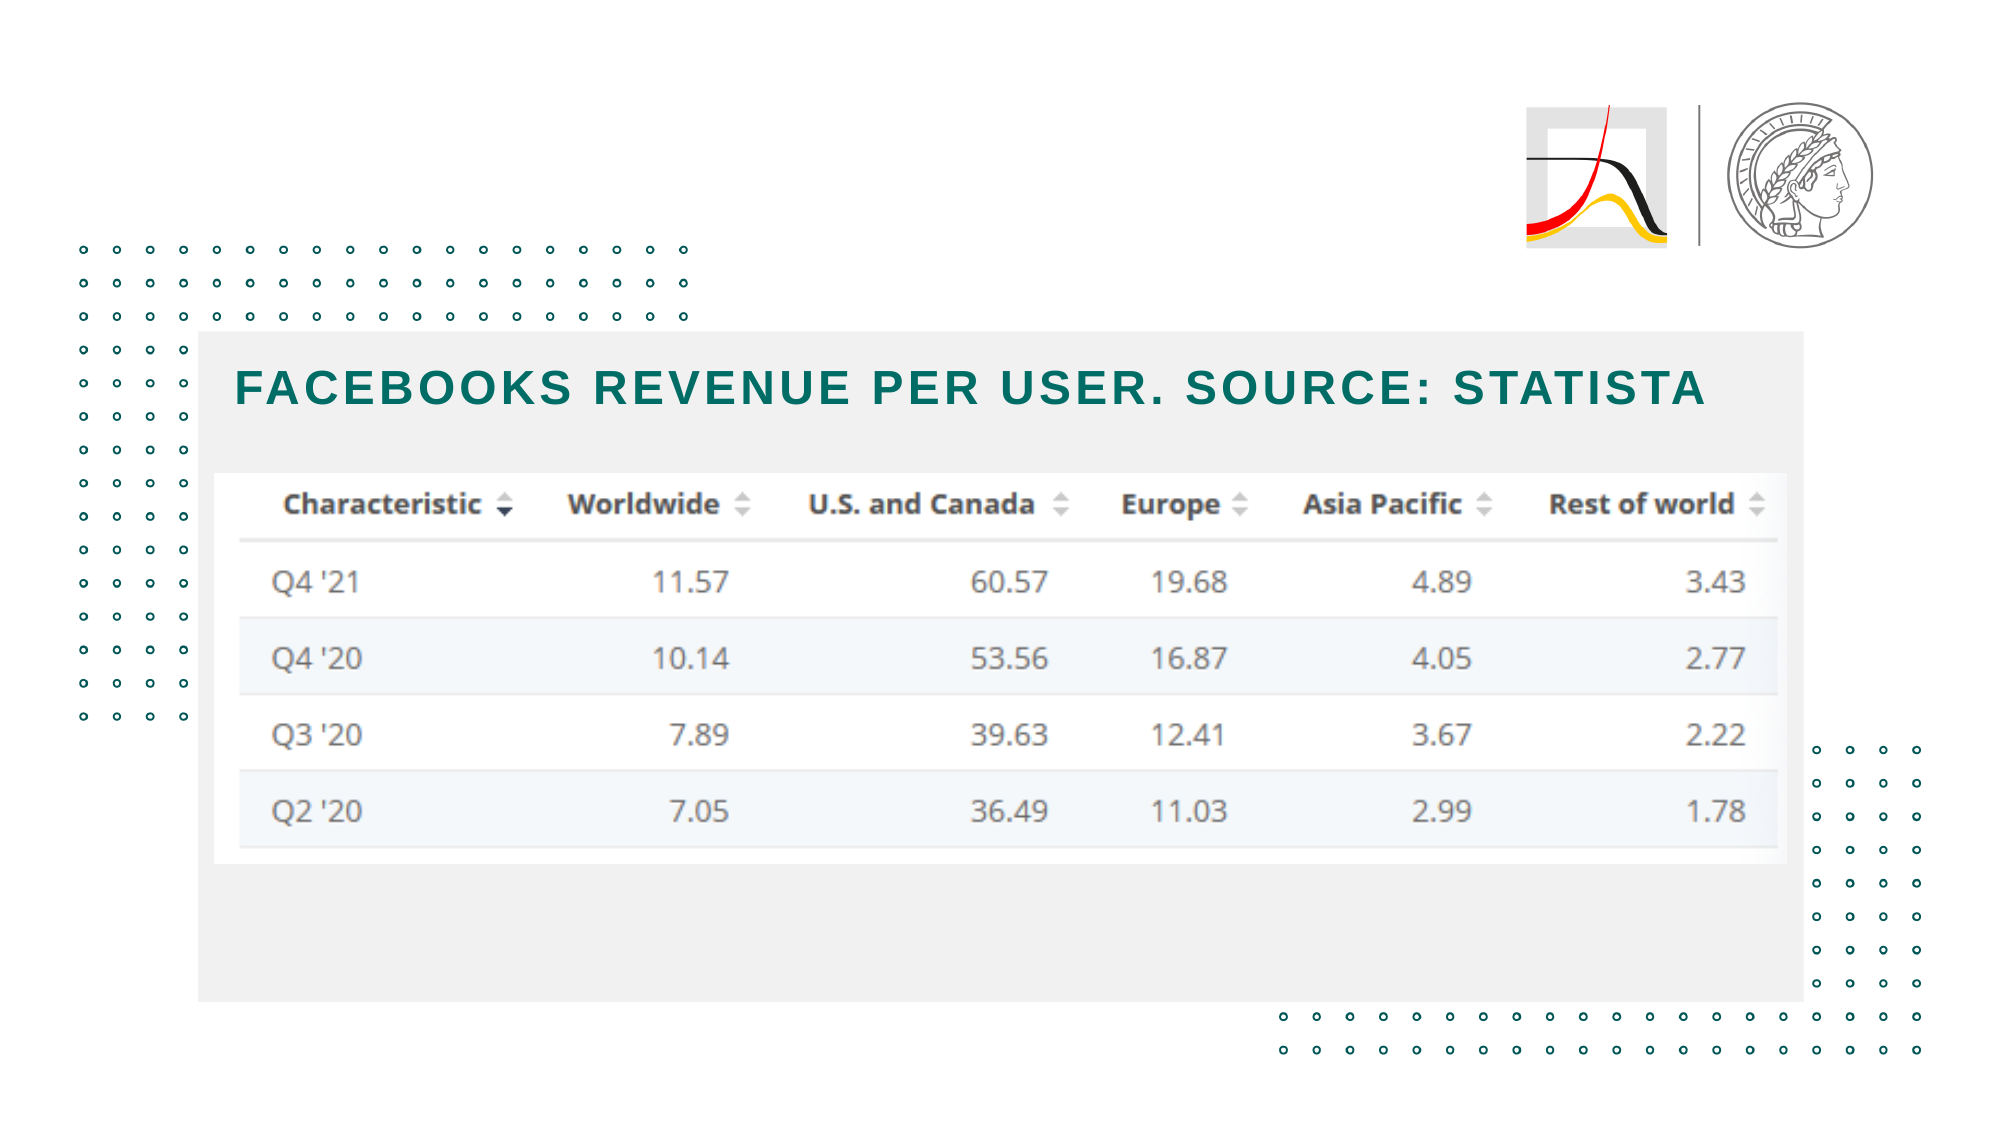

# Facebooks revenue per user. Source: Statista
twitter1.Rmd